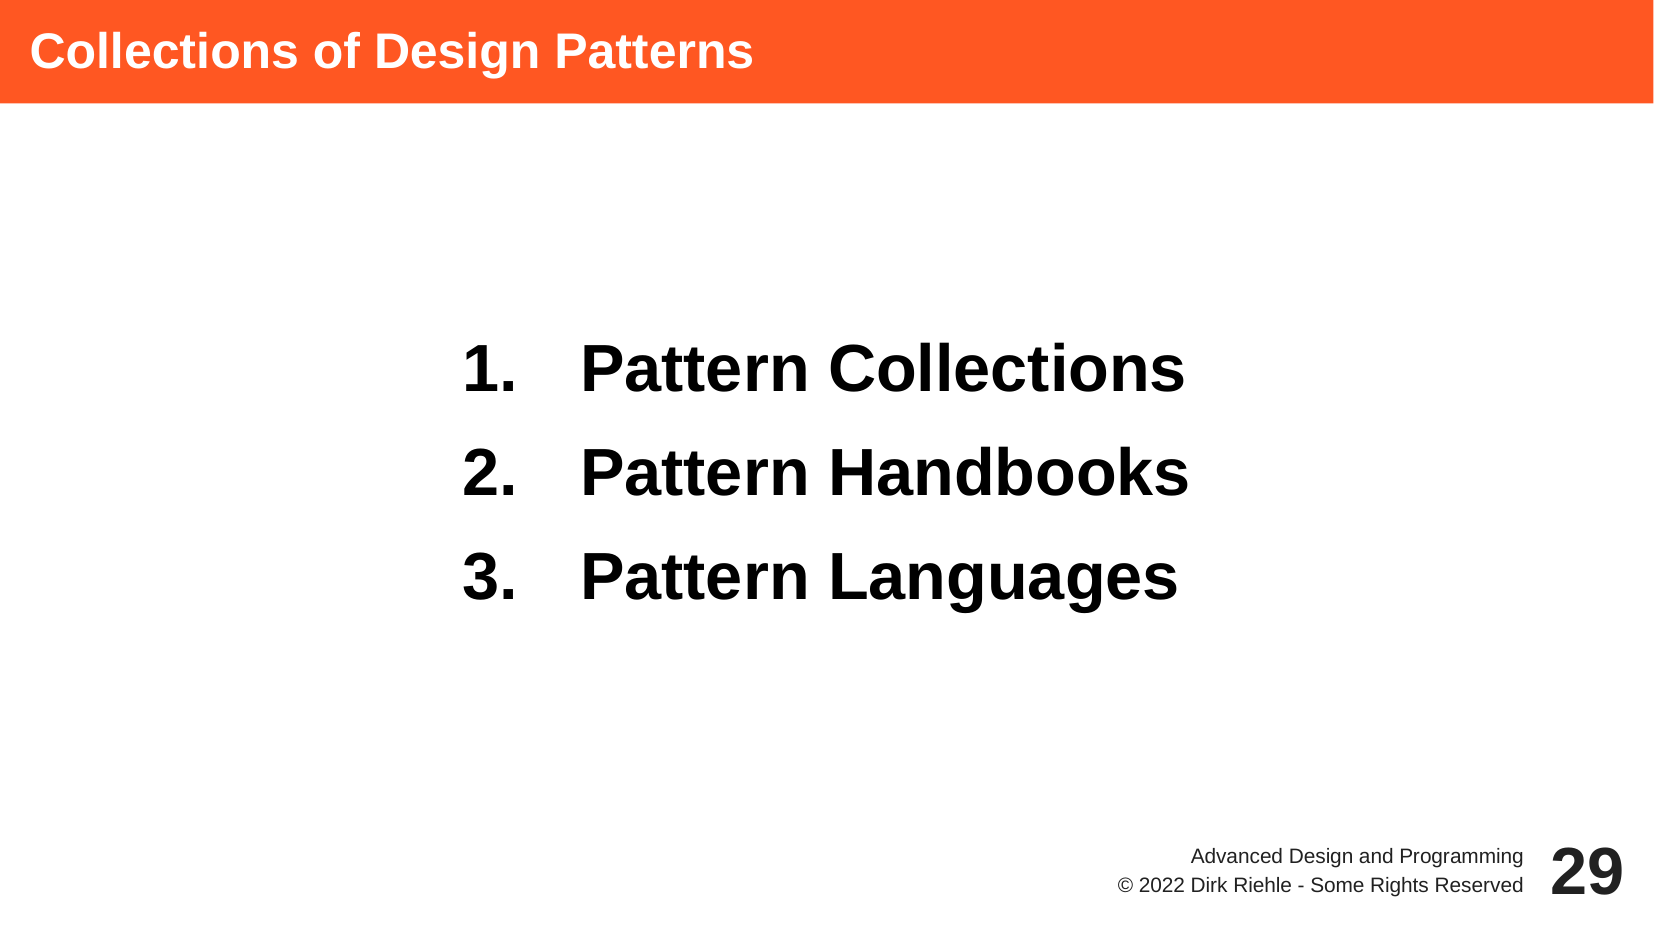

# Collections of Design Patterns
Pattern Collections
Pattern Handbooks
Pattern Languages
Advanced Design and Programming
29
© 2022 Dirk Riehle - Some Rights Reserved